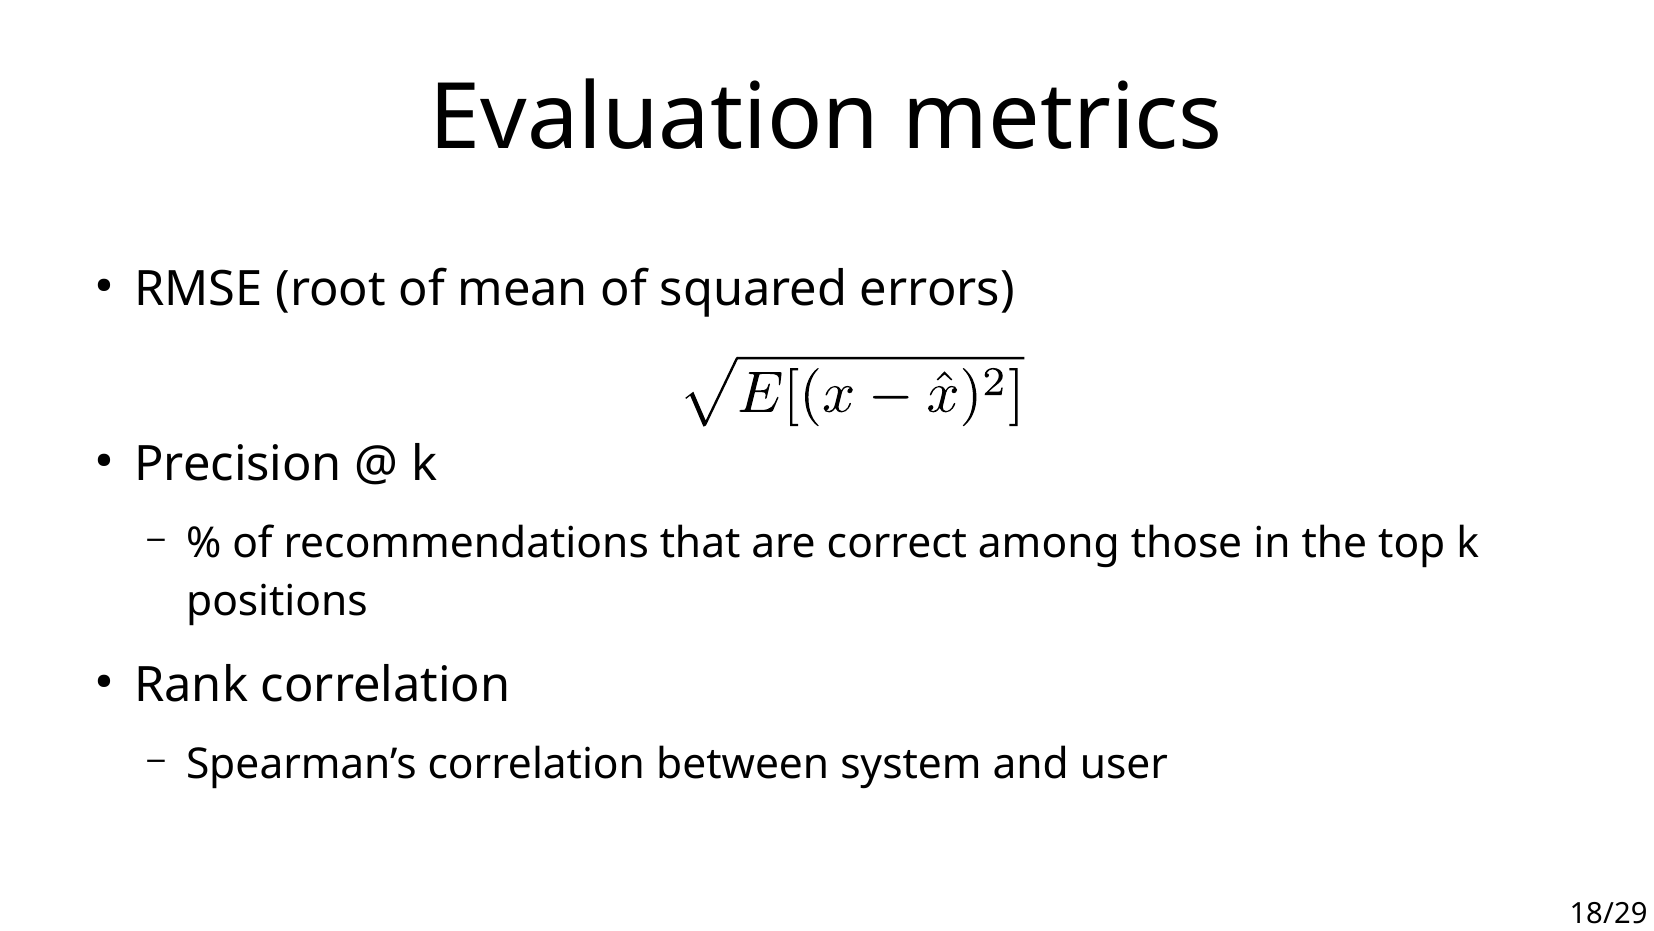

# Evaluation metrics
RMSE (root of mean of squared errors)
Precision @ k
% of recommendations that are correct among those in the top k positions
Rank correlation
Spearman’s correlation between system and user
18